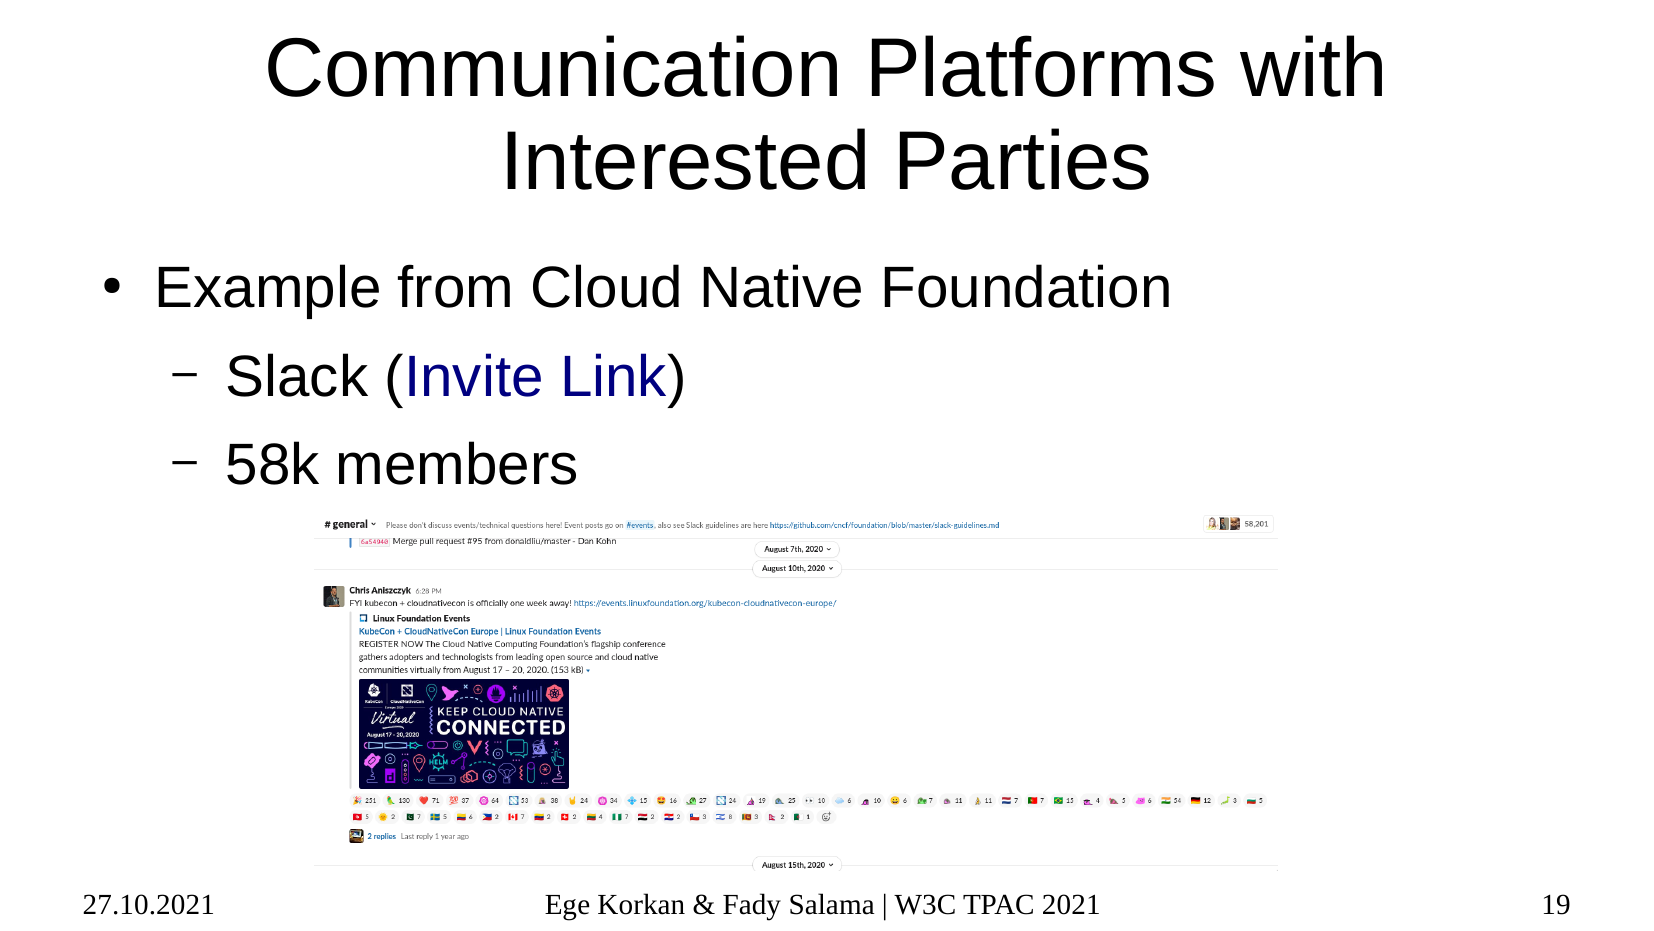

# Communication Platforms with Interested Parties
Example from Cloud Native Foundation
Slack (Invite Link)
58k members
27.10.2021
Ege Korkan & Fady Salama | W3C TPAC 2021
19